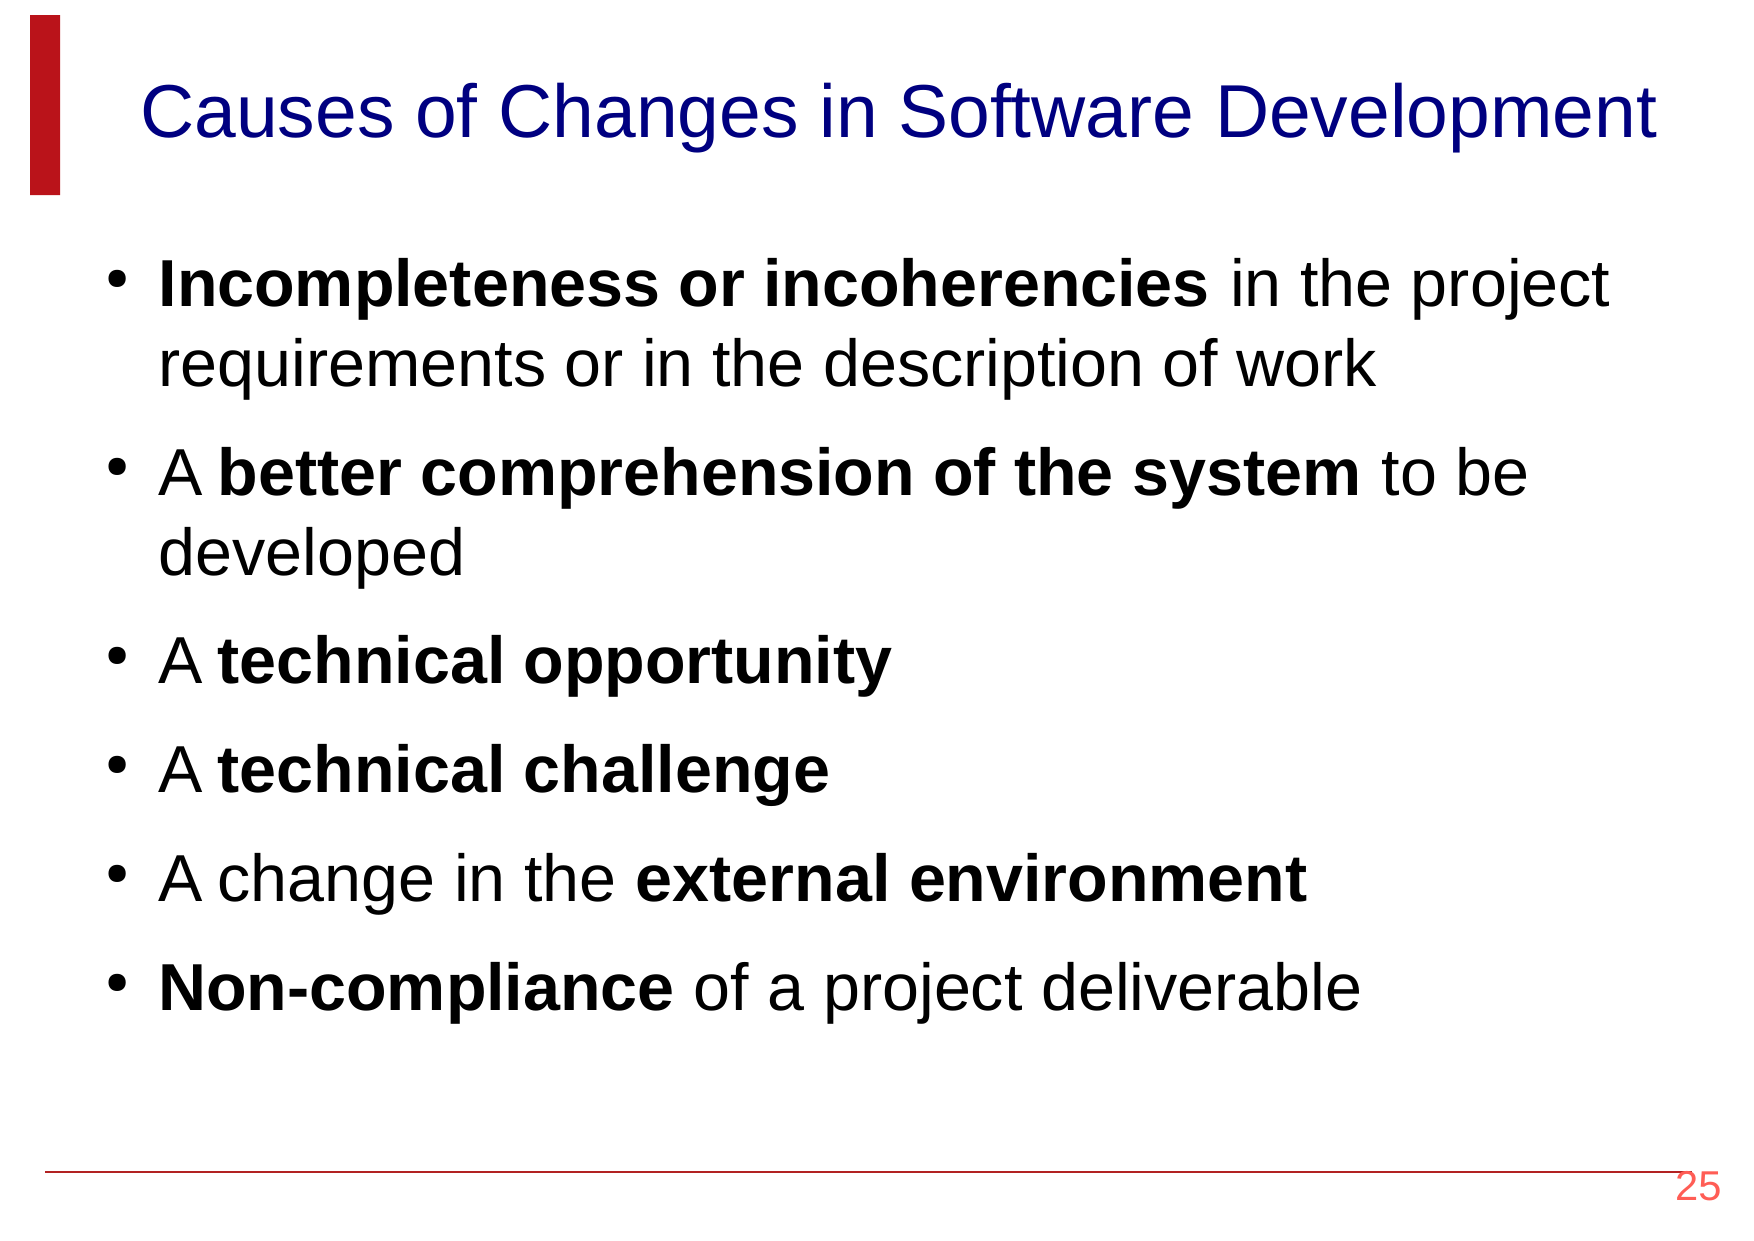

# Causes of Changes in Software Development
Incompleteness or incoherencies in the project requirements or in the description of work
A better comprehension of the system to be developed
A technical opportunity
A technical challenge
A change in the external environment
Non-compliance of a project deliverable